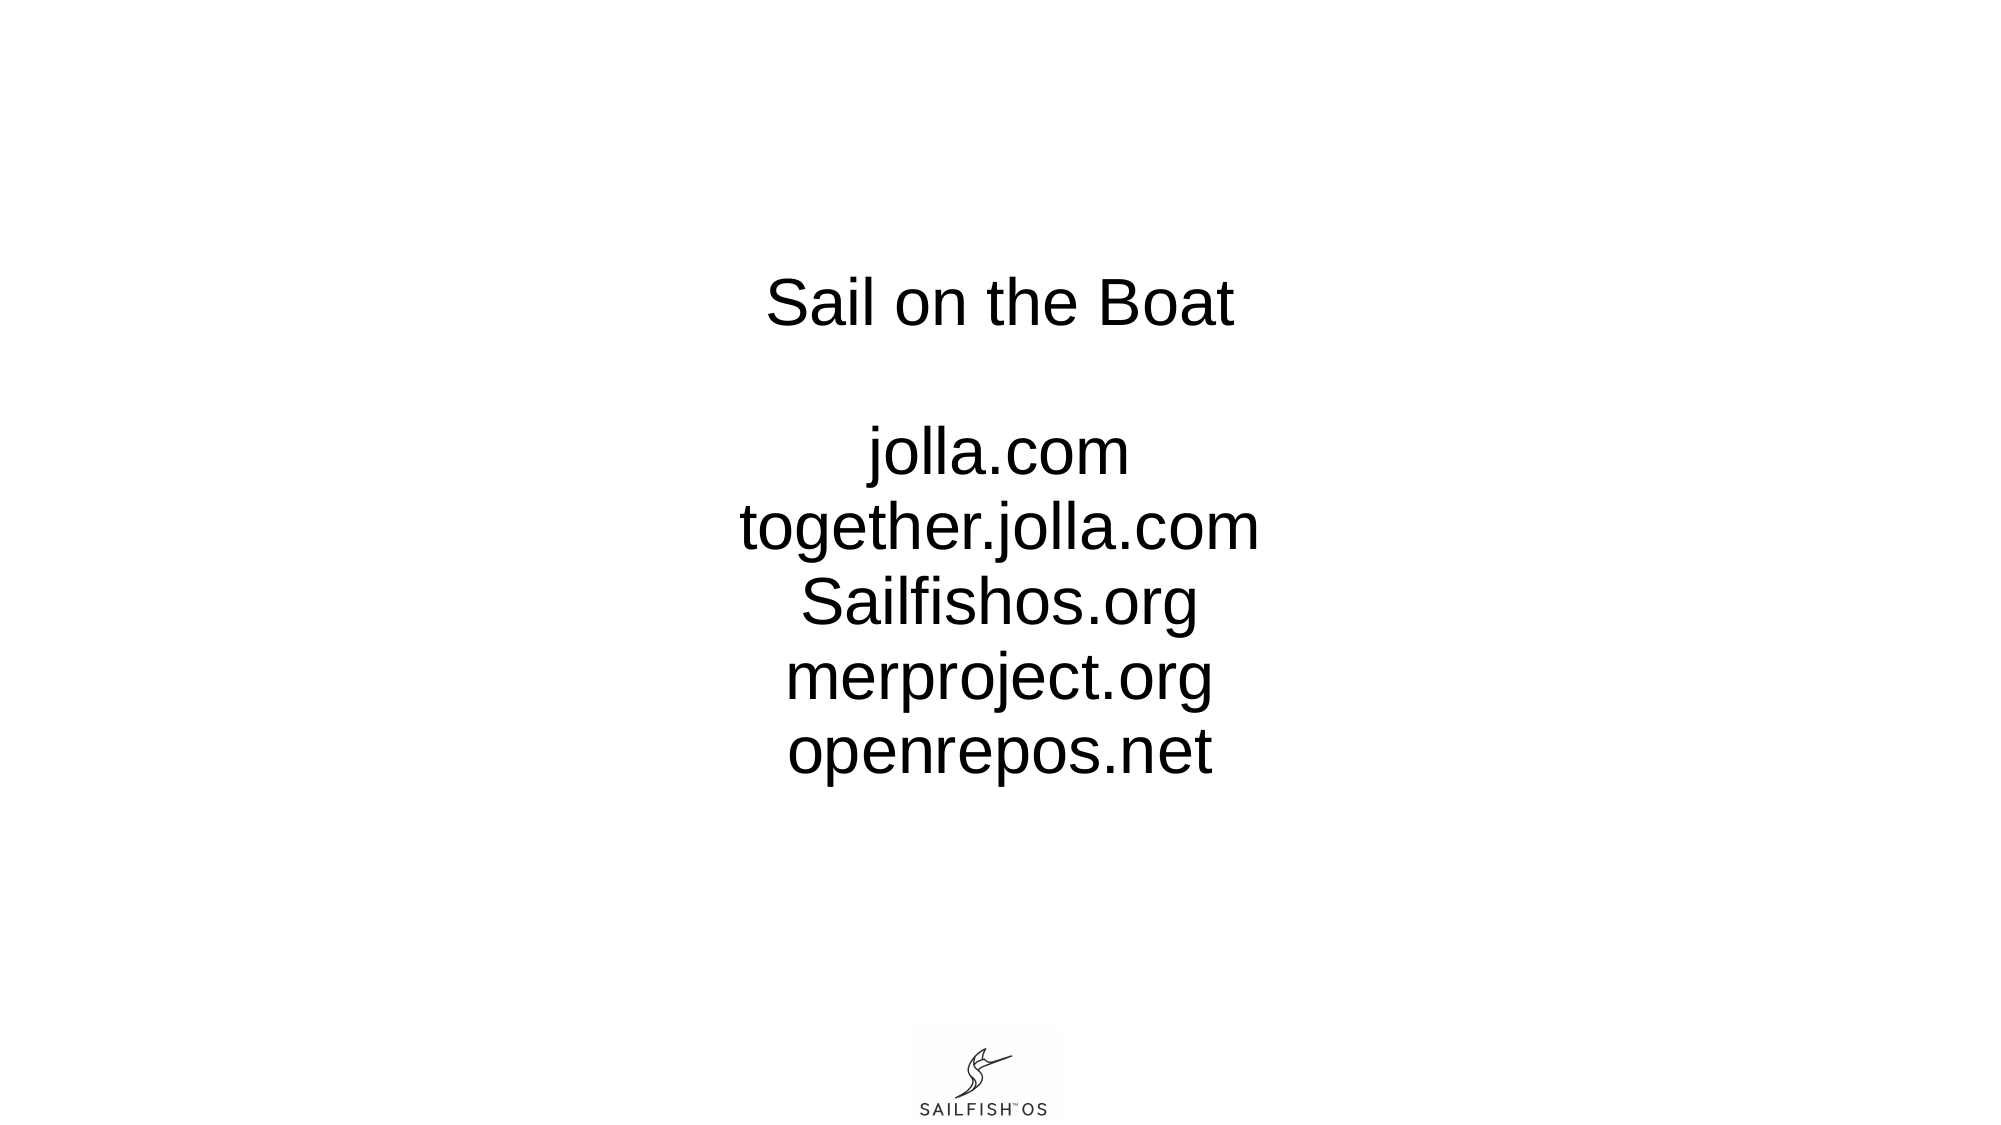

# Sail on the Boat
jolla.com
together.jolla.com
Sailfishos.org
merproject.org
openrepos.net